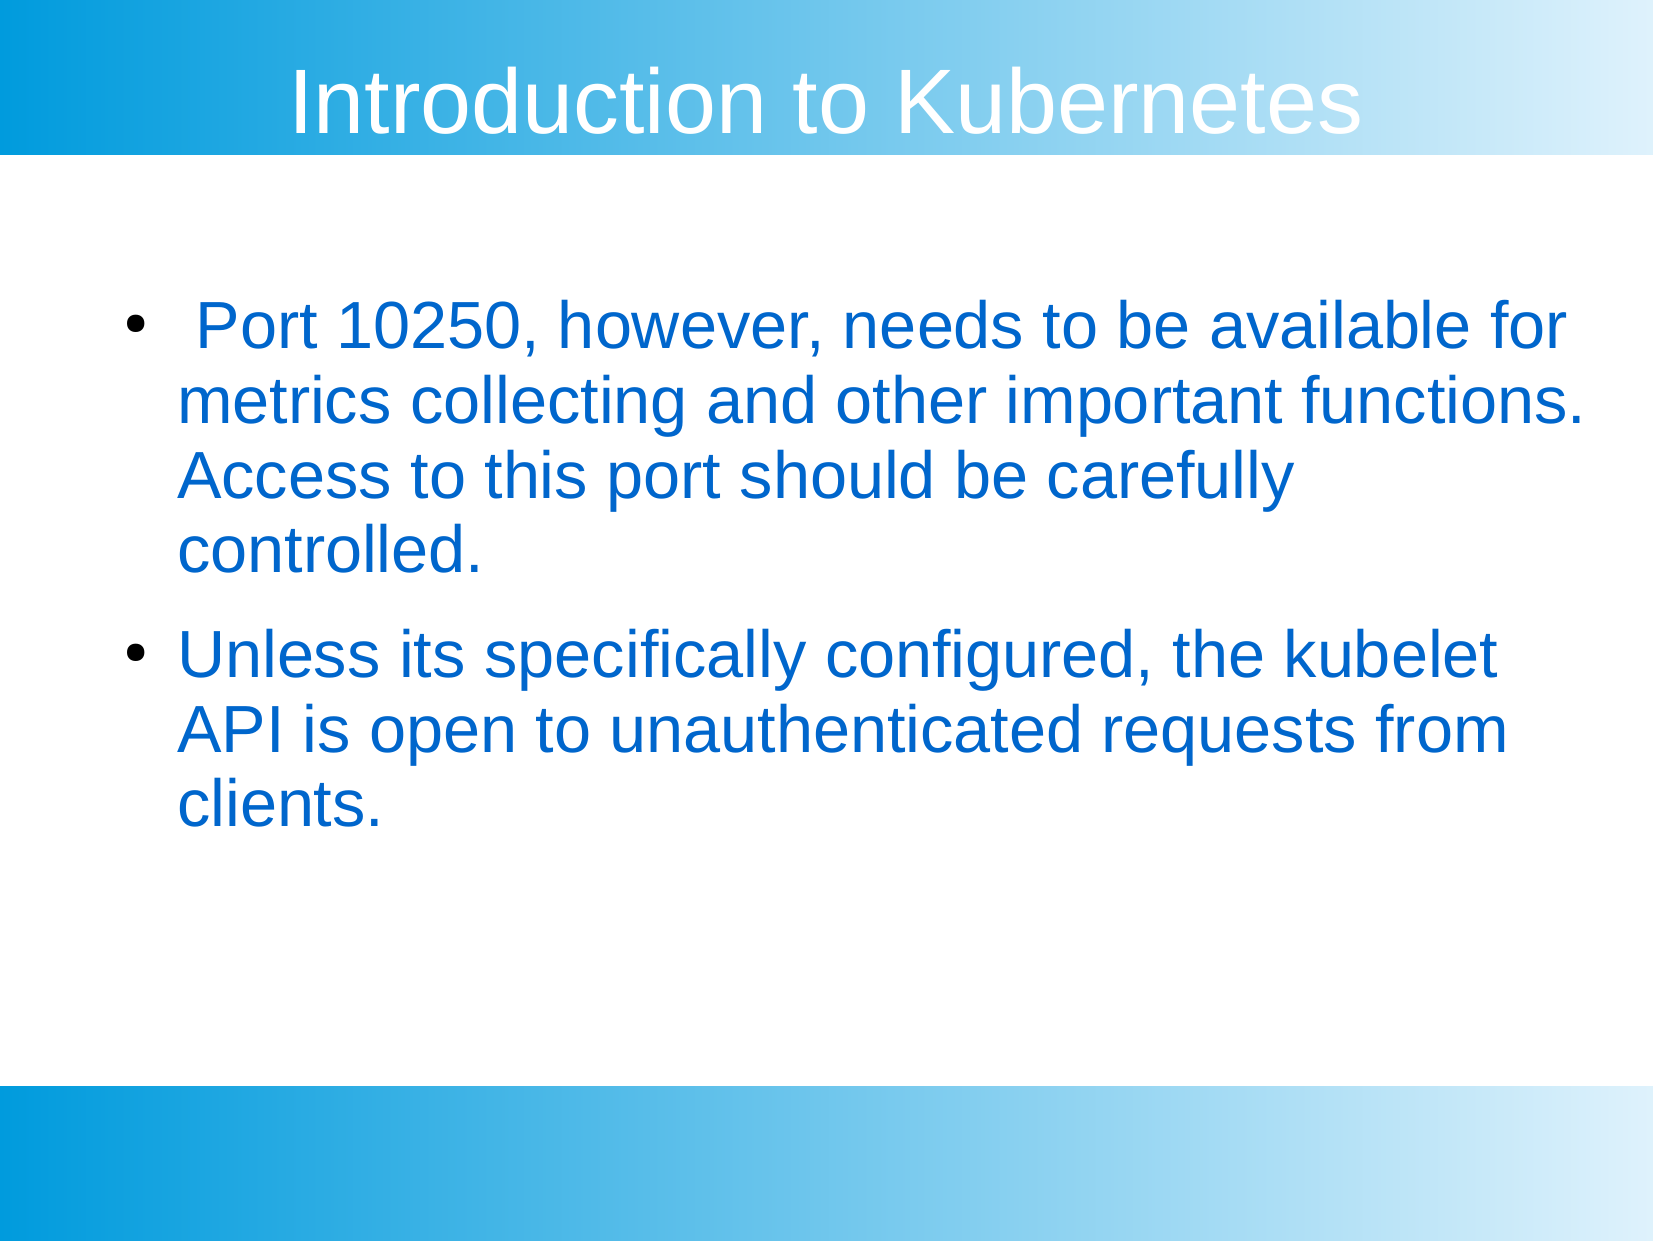

# Introduction to Kubernetes
 Port 10250, however, needs to be available for metrics collecting and other important functions. Access to this port should be carefully controlled.
Unless its specifically configured, the kubelet API is open to unauthenticated requests from clients.